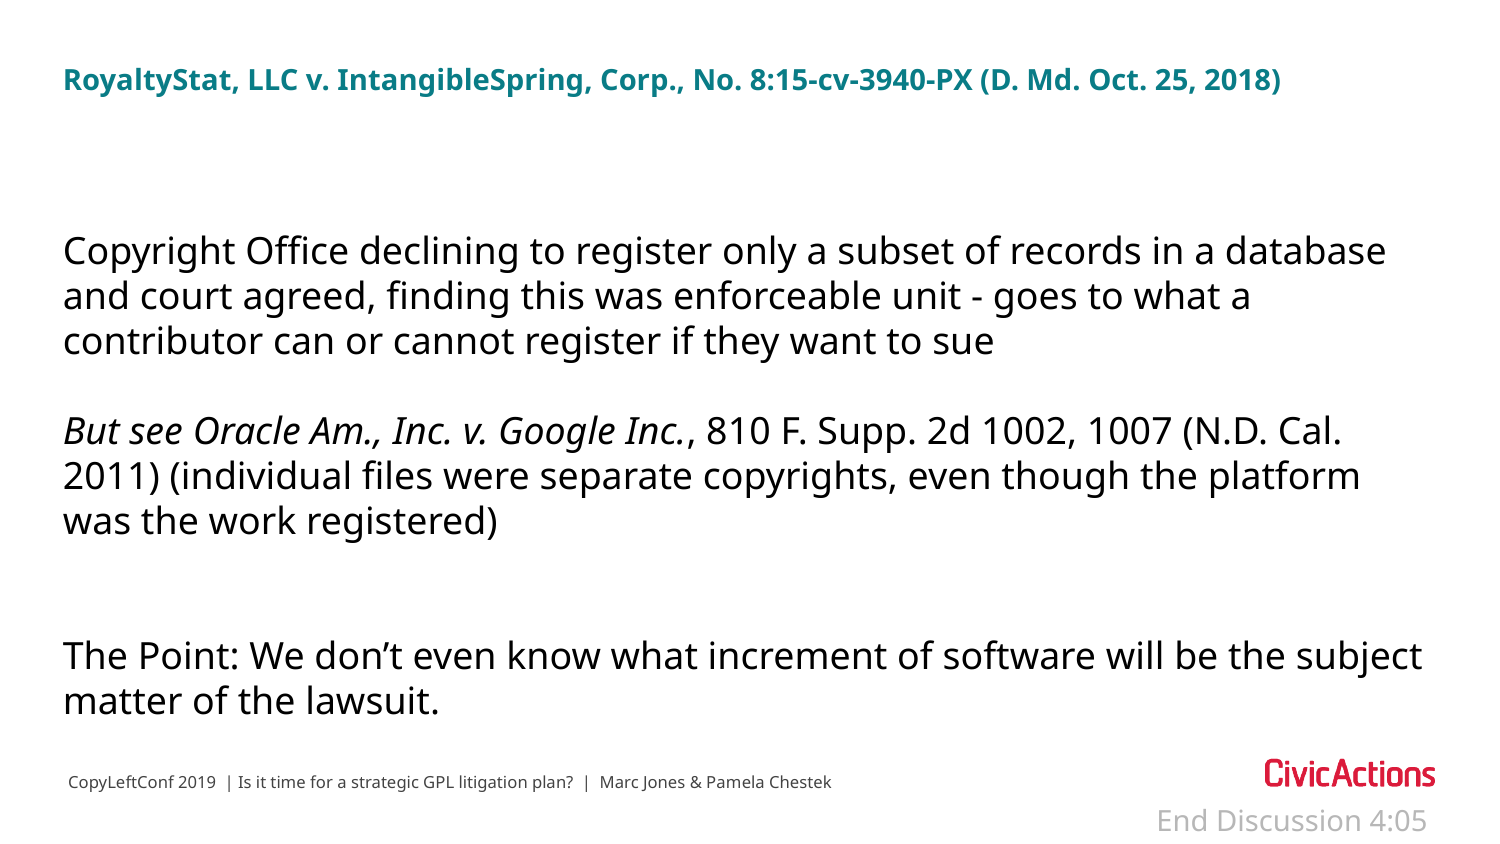

RoyaltyStat, LLC v. IntangibleSpring, Corp., No. 8:15-cv-3940-PX (D. Md. Oct. 25, 2018)
# Copyright Office declining to register only a subset of records in a database and court agreed, finding this was enforceable unit - goes to what a contributor can or cannot register if they want to sue
But see Oracle Am., Inc. v. Google Inc., 810 F. Supp. 2d 1002, 1007 (N.D. Cal. 2011) (individual files were separate copyrights, even though the platform was the work registered)
The Point: We don’t even know what increment of software will be the subject matter of the lawsuit.
End Discussion 4:05
CopyLeftConf 2019 | Is it time for a strategic GPL litigation plan? | Marc Jones & Pamela Chestek